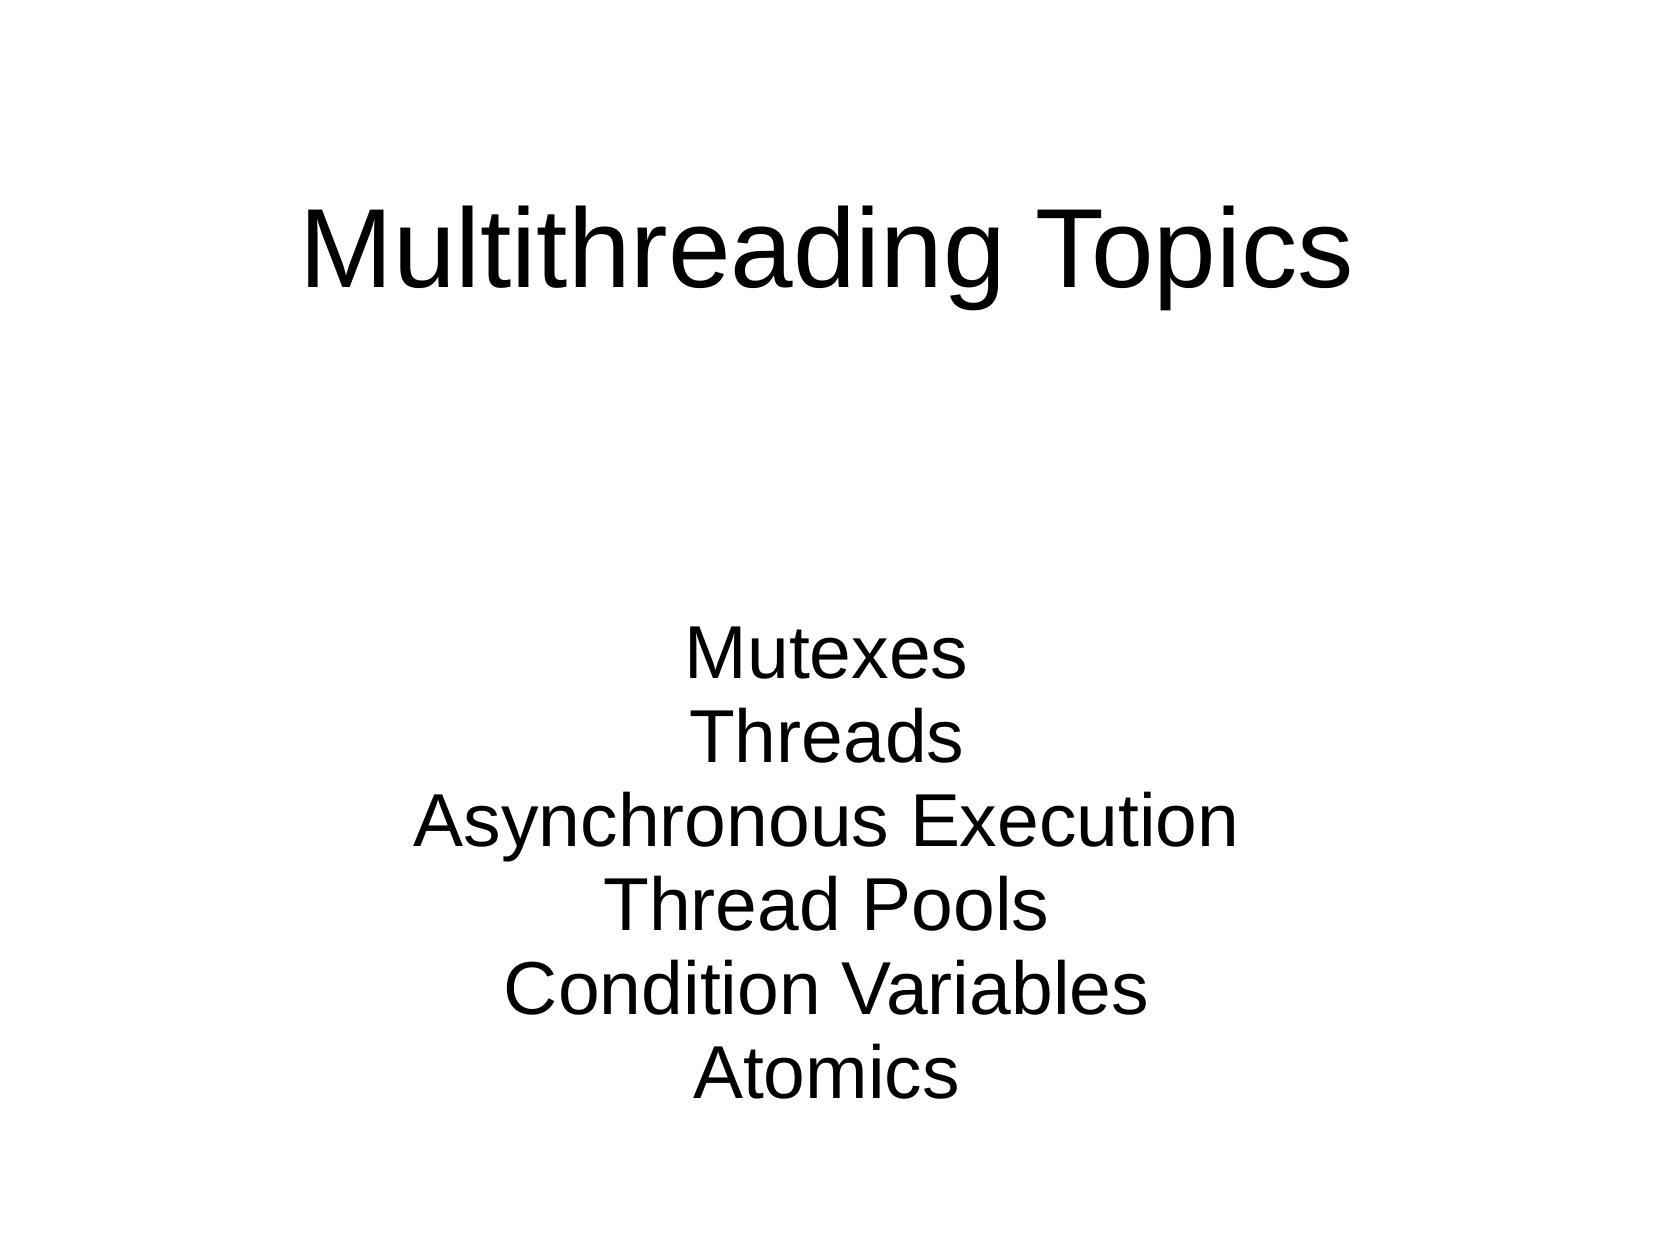

# Multithreading Topics
Mutexes
Threads
Asynchronous Execution
Thread Pools
Condition Variables
Atomics